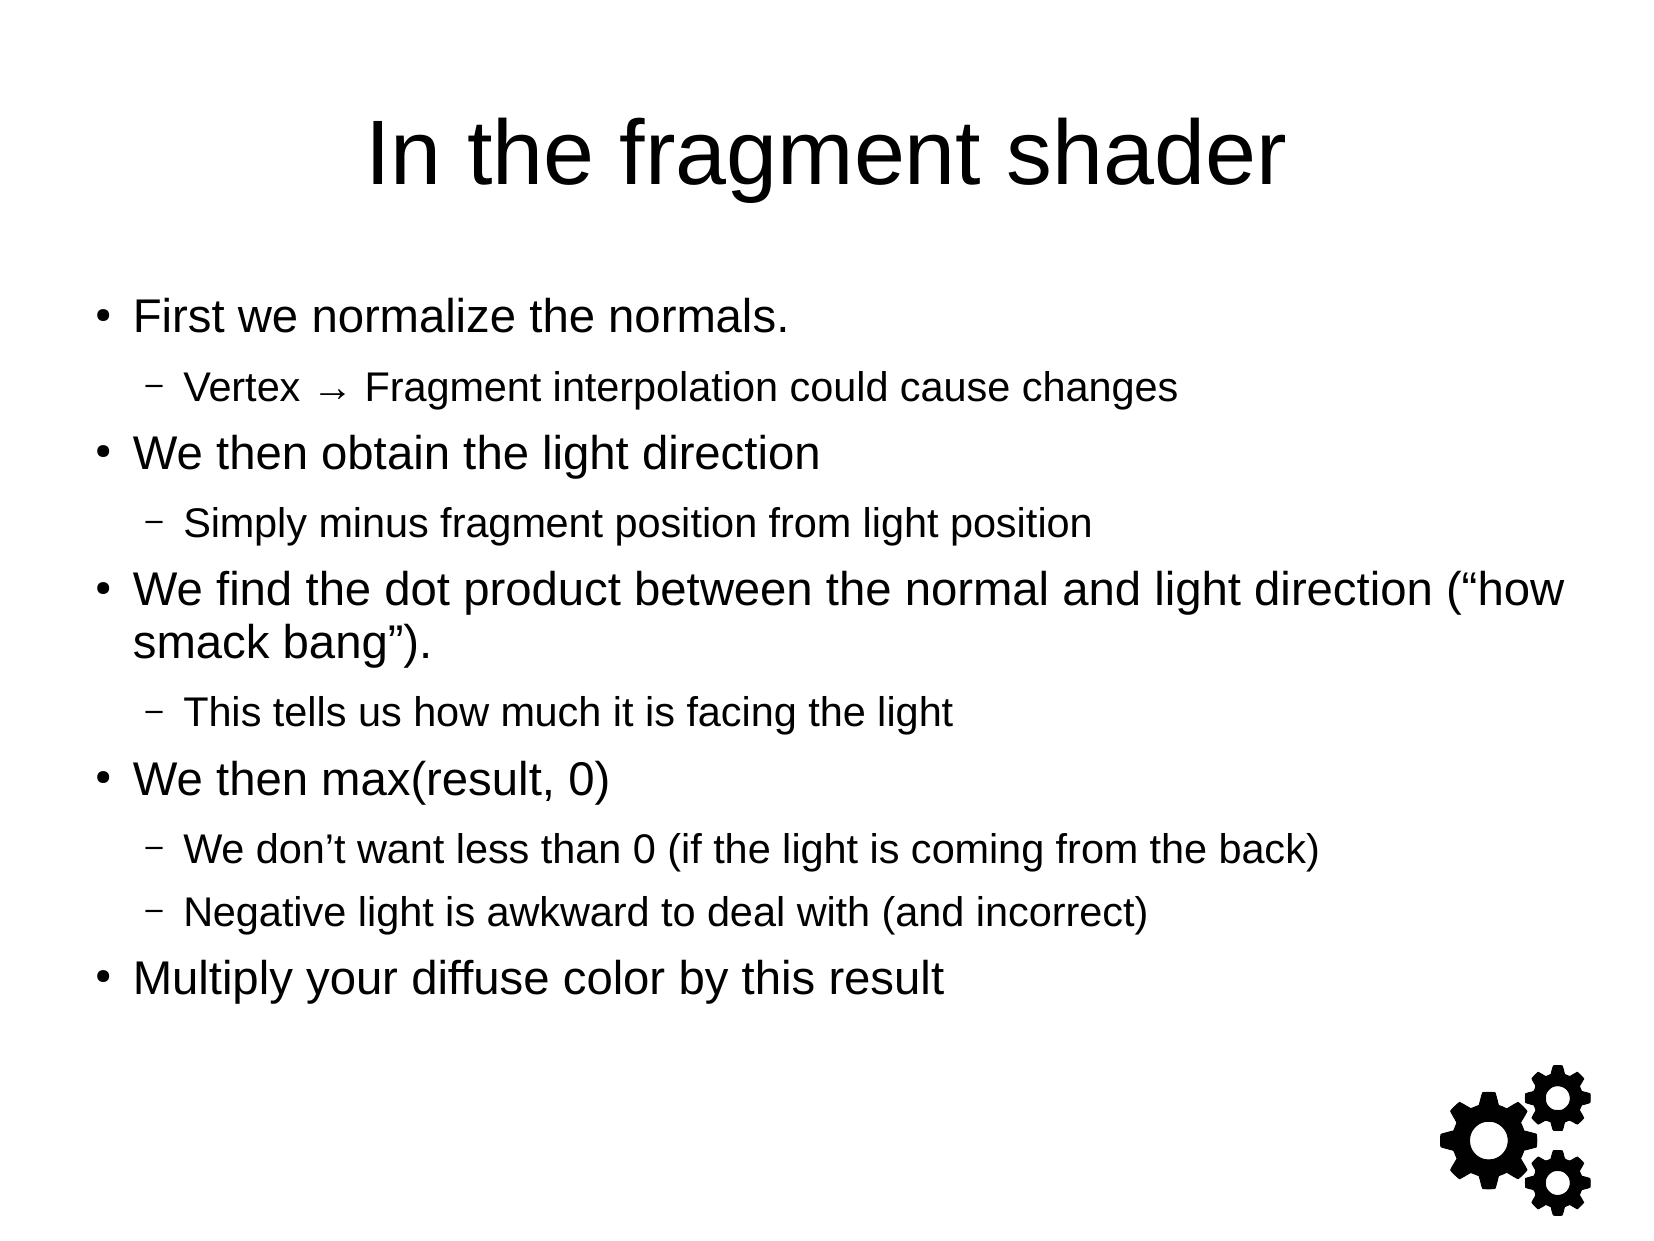

# In the fragment shader
First we normalize the normals.
Vertex → Fragment interpolation could cause changes
We then obtain the light direction
Simply minus fragment position from light position
We find the dot product between the normal and light direction (“how smack bang”).
This tells us how much it is facing the light
We then max(result, 0)
We don’t want less than 0 (if the light is coming from the back)
Negative light is awkward to deal with (and incorrect)
Multiply your diffuse color by this result